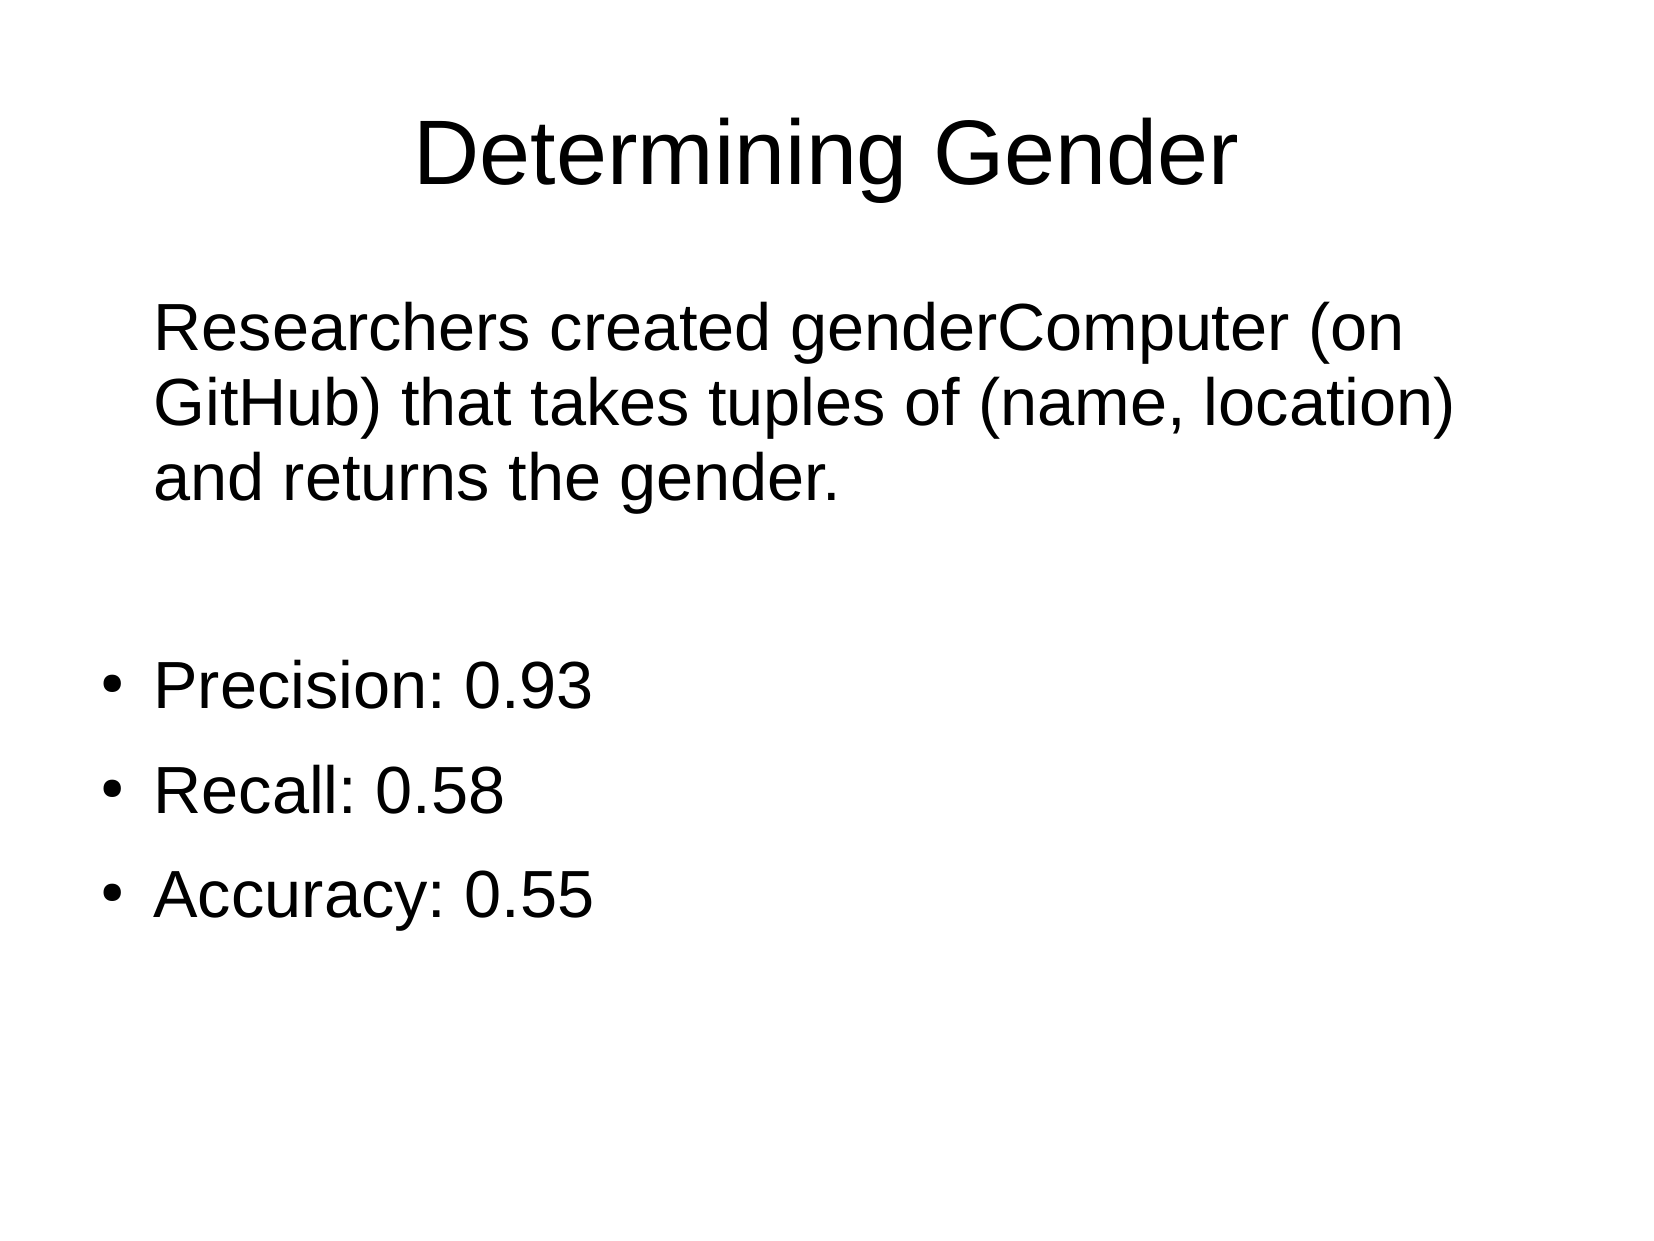

# Determining Gender
Researchers created genderComputer (on GitHub) that takes tuples of (name, location) and returns the gender.
Precision: 0.93
Recall: 0.58
Accuracy: 0.55